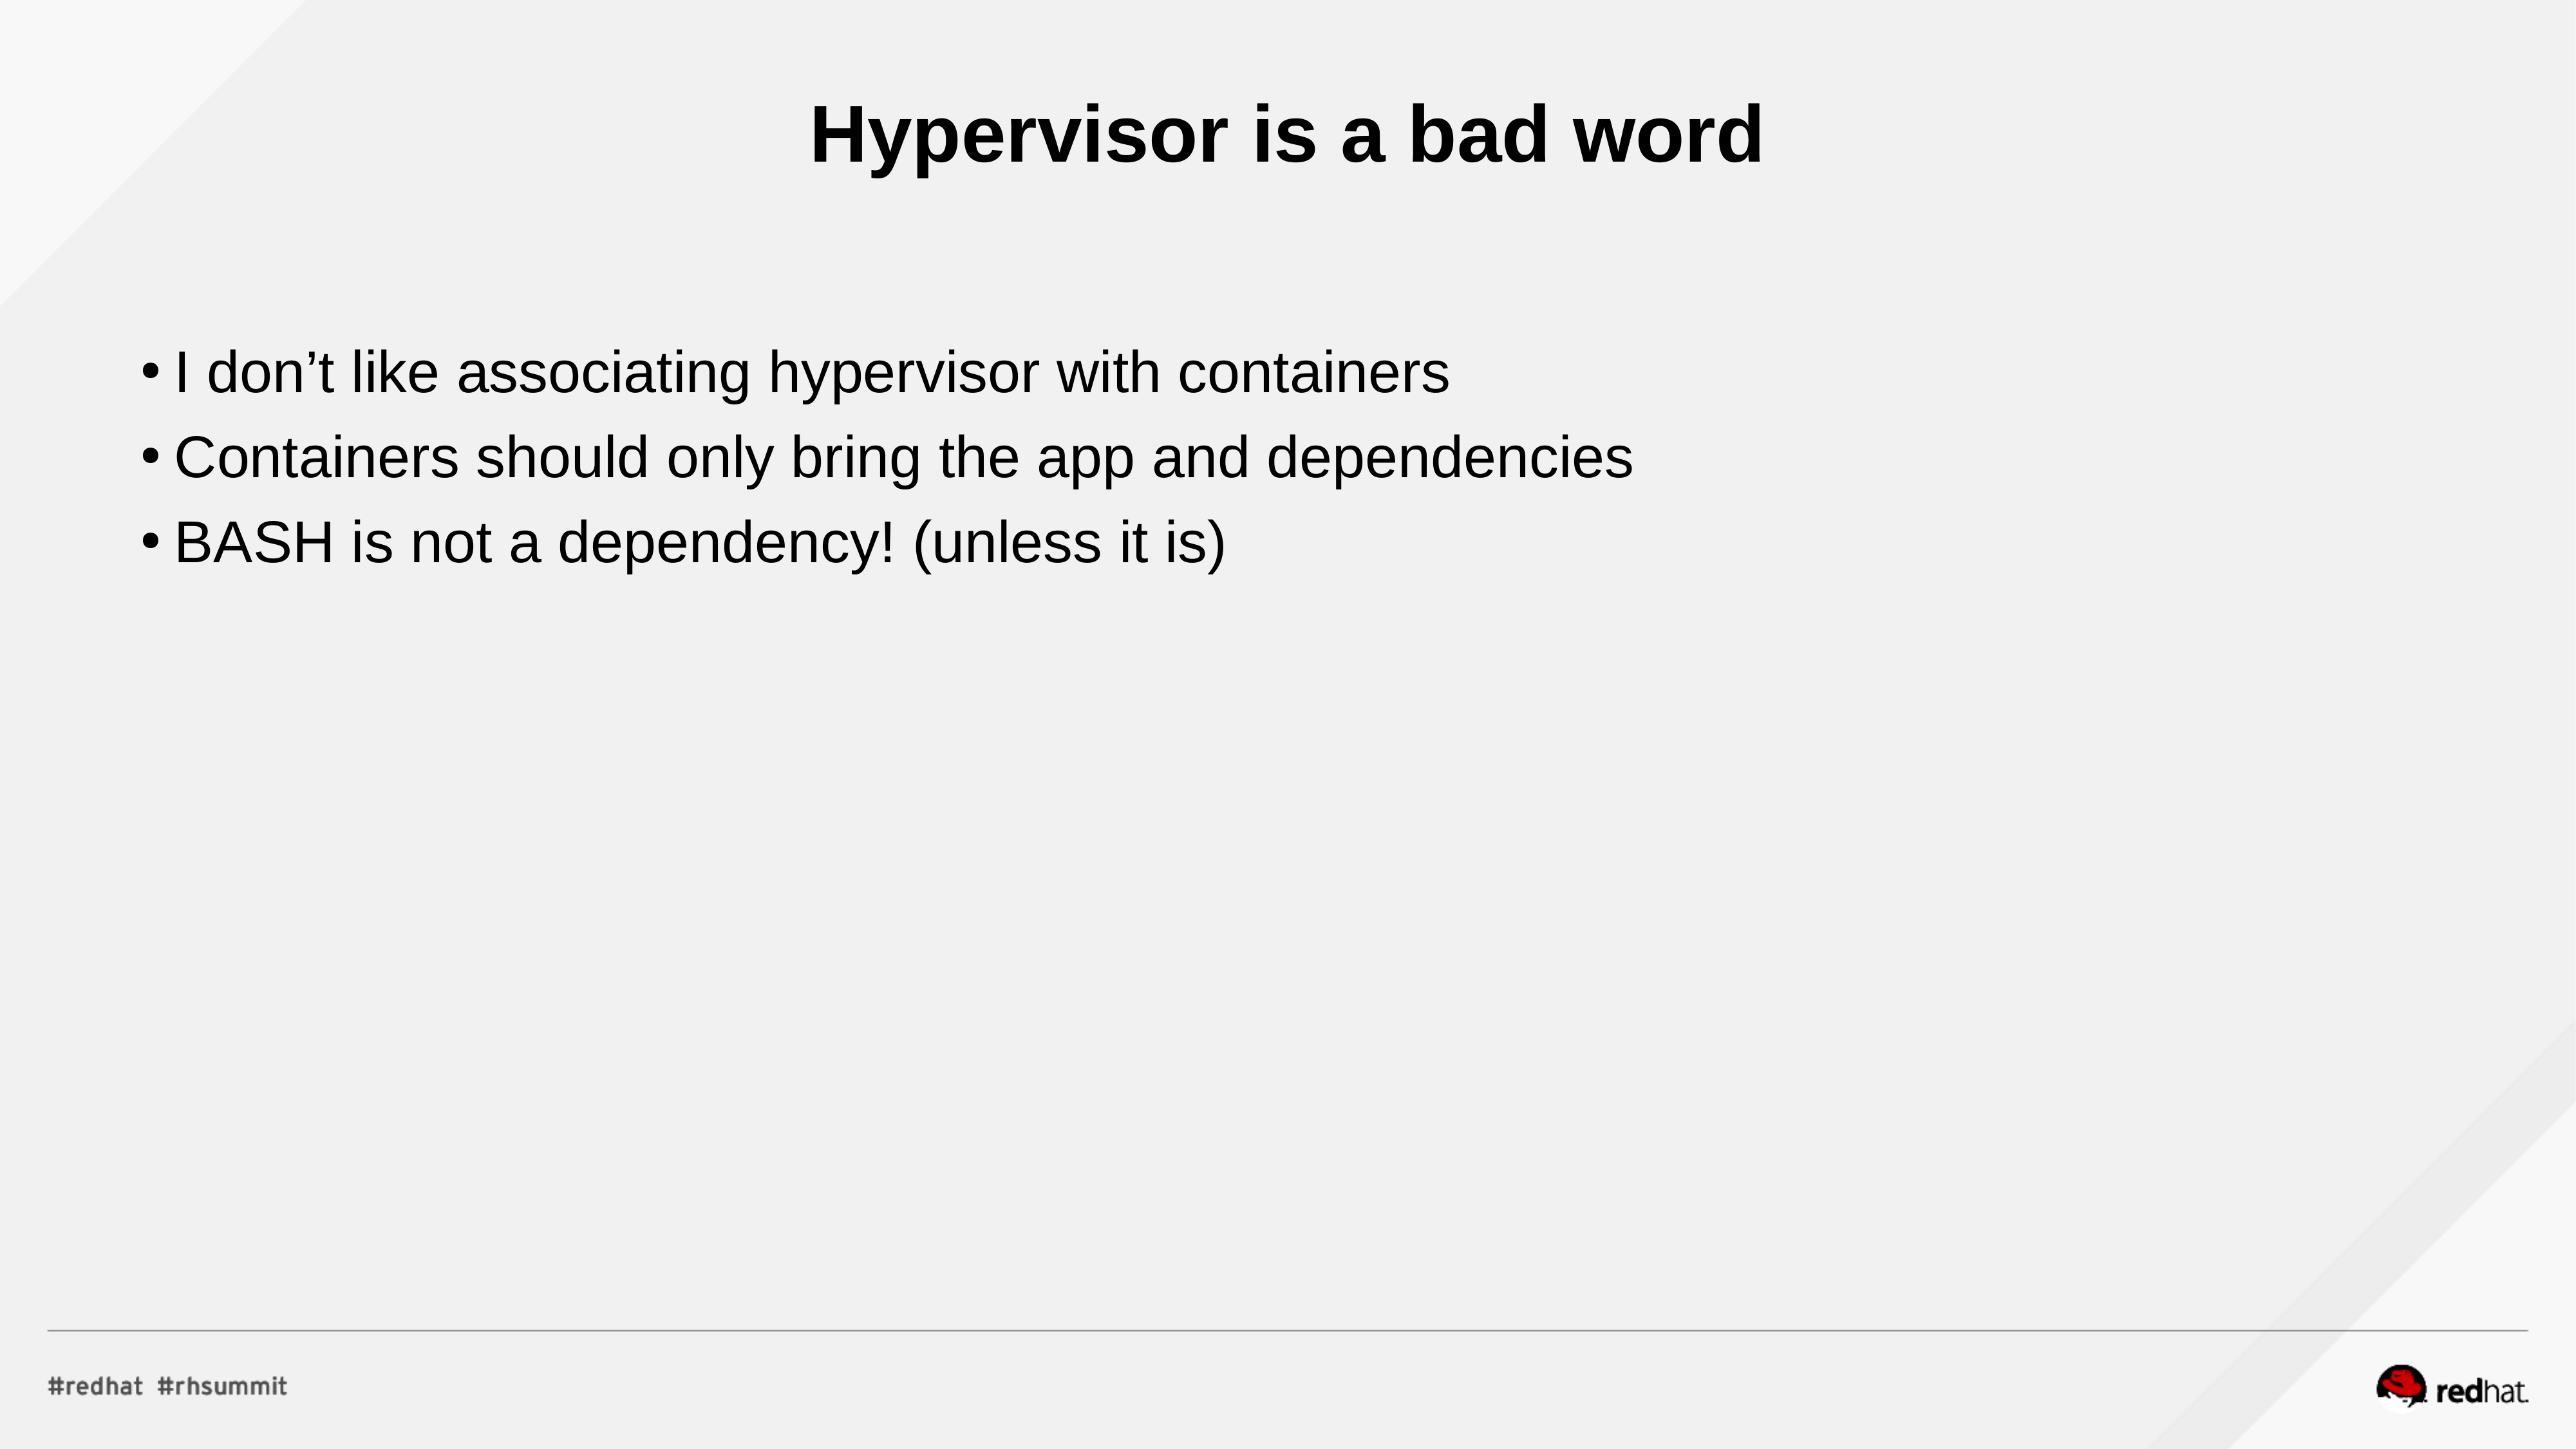

# Hypervisor is a bad word
I don’t like associating hypervisor with containers
Containers should only bring the app and dependencies
BASH is not a dependency! (unless it is)